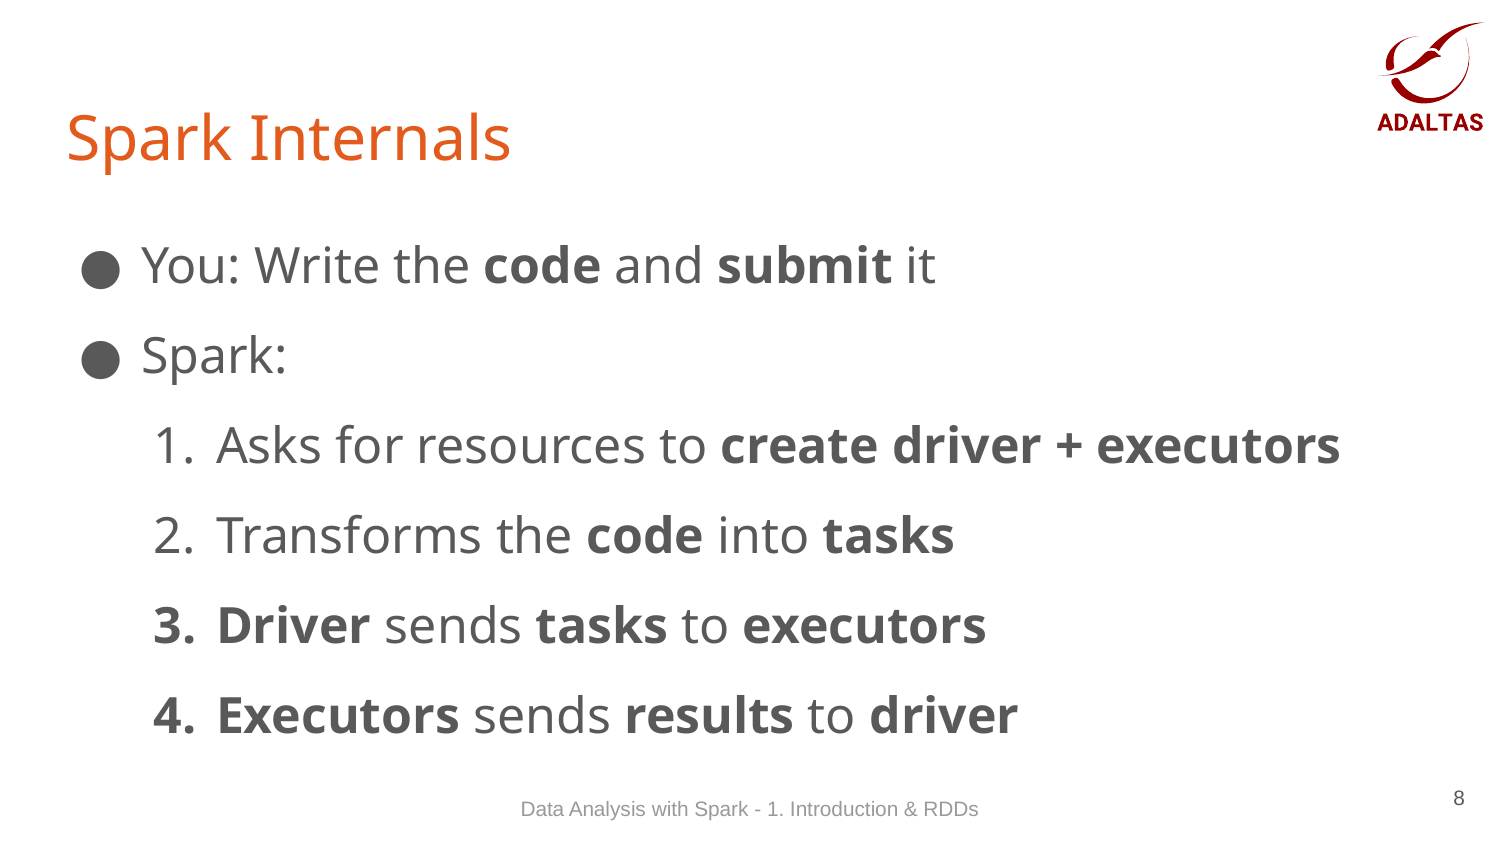

# Spark Internals
You: Write the code and submit it
Spark:
Asks for resources to create driver + executors
Transforms the code into tasks
Driver sends tasks to executors
Executors sends results to driver
Data Analysis with Spark - 1. Introduction & RDDs